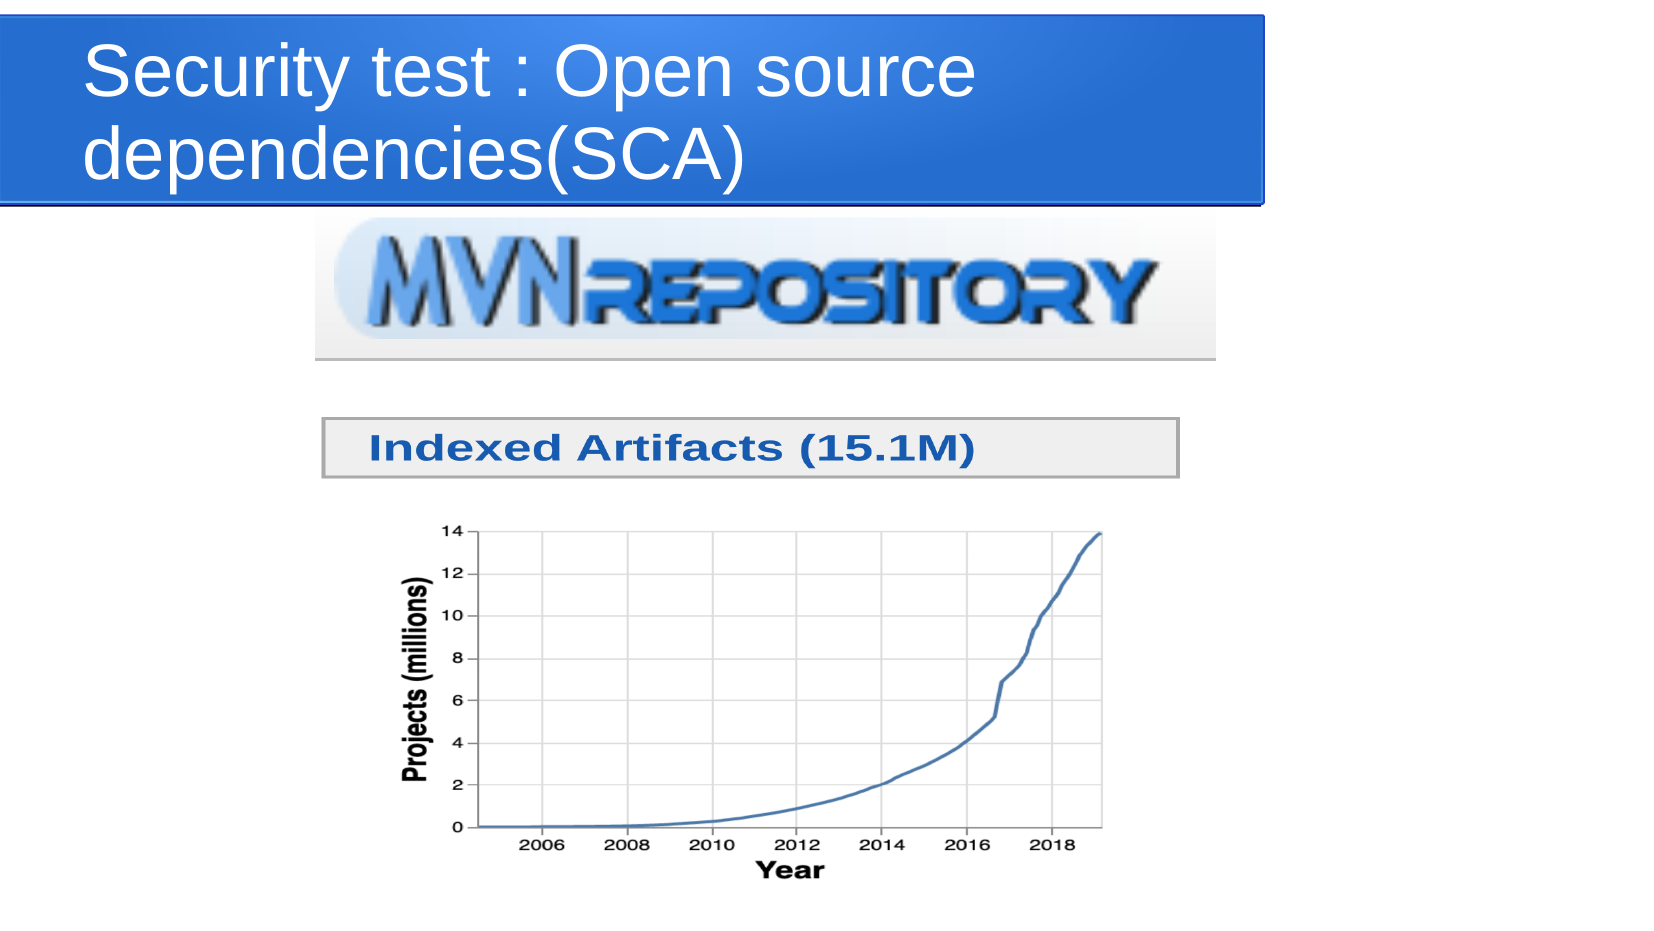

# Security test : Open source dependencies(SCA)